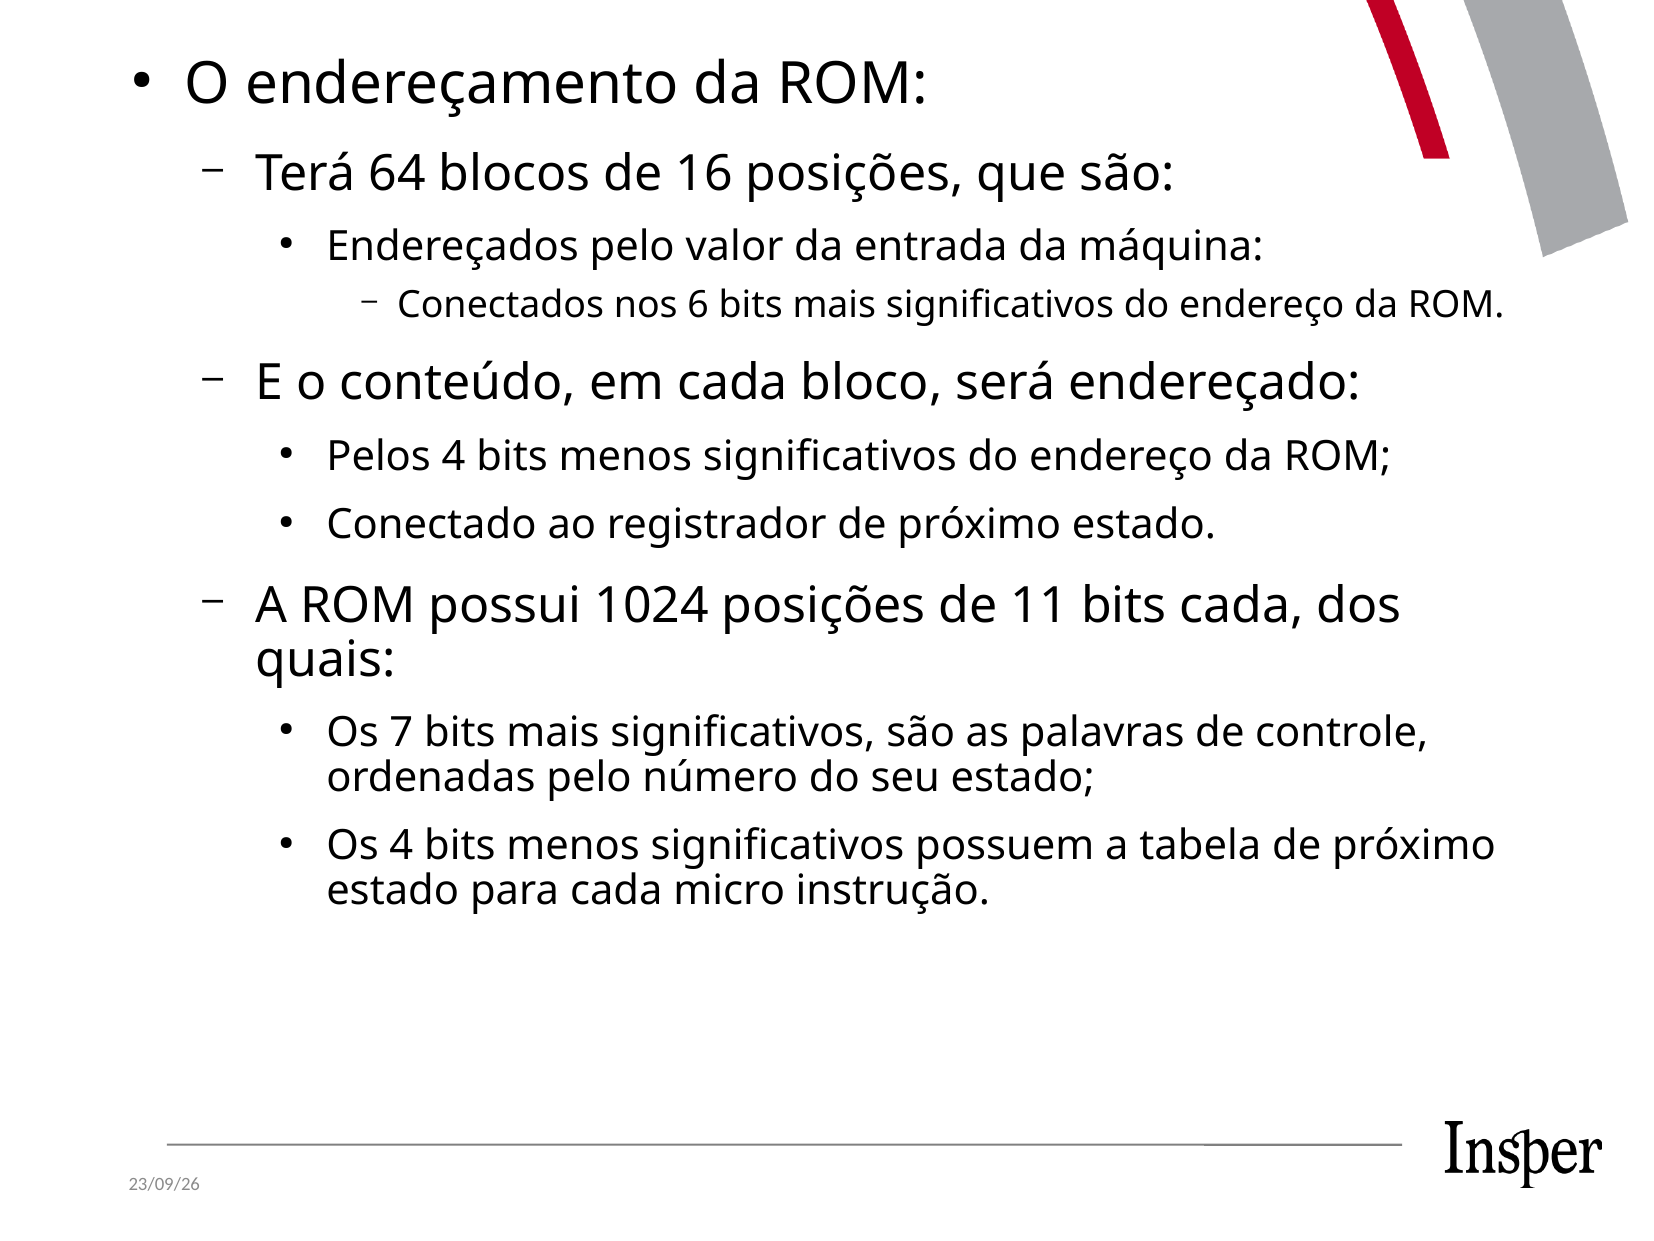

# O endereçamento da ROM:
Terá 64 blocos de 16 posições, que são:
Endereçados pelo valor da entrada da máquina:
Conectados nos 6 bits mais significativos do endereço da ROM.
E o conteúdo, em cada bloco, será endereçado:
Pelos 4 bits menos significativos do endereço da ROM;
Conectado ao registrador de próximo estado.
A ROM possui 1024 posições de 11 bits cada, dos quais:
Os 7 bits mais significativos, são as palavras de controle, ordenadas pelo número do seu estado;
Os 4 bits menos significativos possuem a tabela de próximo estado para cada micro instrução.